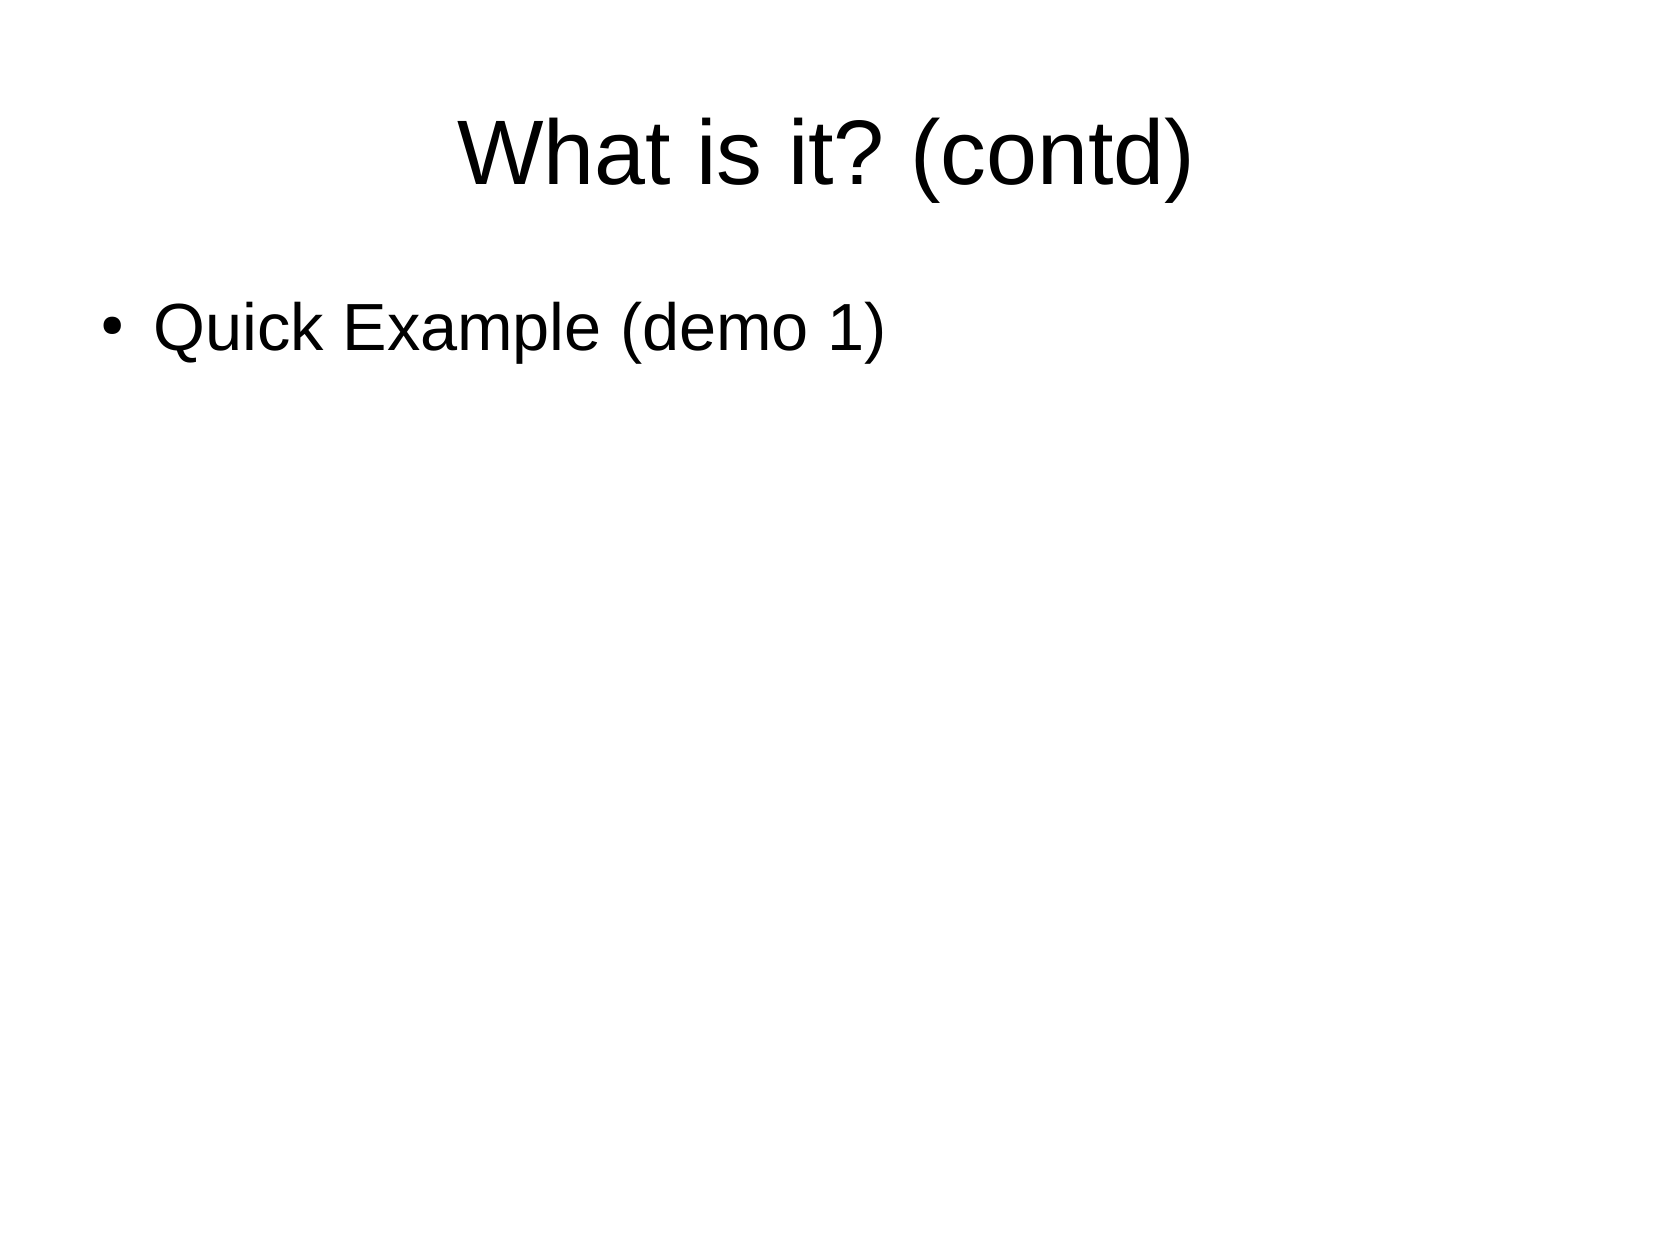

# What is it? (contd)
Quick Example (demo 1)